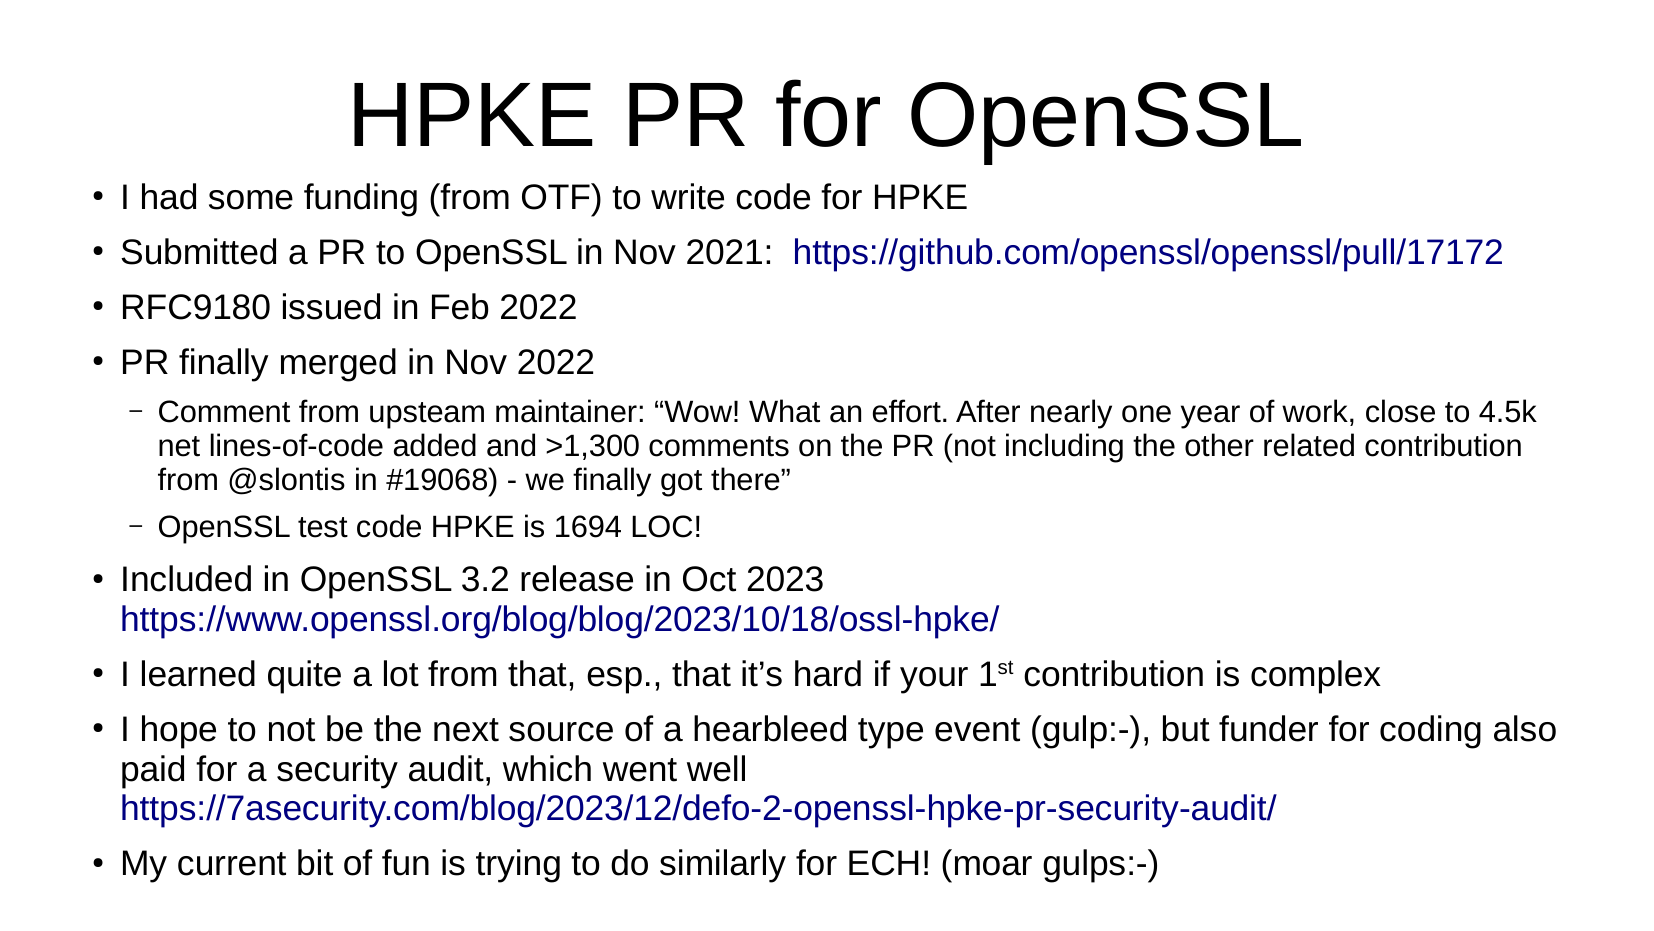

# HPKE PR for OpenSSL
I had some funding (from OTF) to write code for HPKE
Submitted a PR to OpenSSL in Nov 2021: https://github.com/openssl/openssl/pull/17172
RFC9180 issued in Feb 2022
PR finally merged in Nov 2022
Comment from upsteam maintainer: “Wow! What an effort. After nearly one year of work, close to 4.5k net lines-of-code added and >1,300 comments on the PR (not including the other related contribution from @slontis in #19068) - we finally got there”
OpenSSL test code HPKE is 1694 LOC!
Included in OpenSSL 3.2 release in Oct 2023 https://www.openssl.org/blog/blog/2023/10/18/ossl-hpke/
I learned quite a lot from that, esp., that it’s hard if your 1st contribution is complex
I hope to not be the next source of a hearbleed type event (gulp:-), but funder for coding also paid for a security audit, which went well https://7asecurity.com/blog/2023/12/defo-2-openssl-hpke-pr-security-audit/
My current bit of fun is trying to do similarly for ECH! (moar gulps:-)